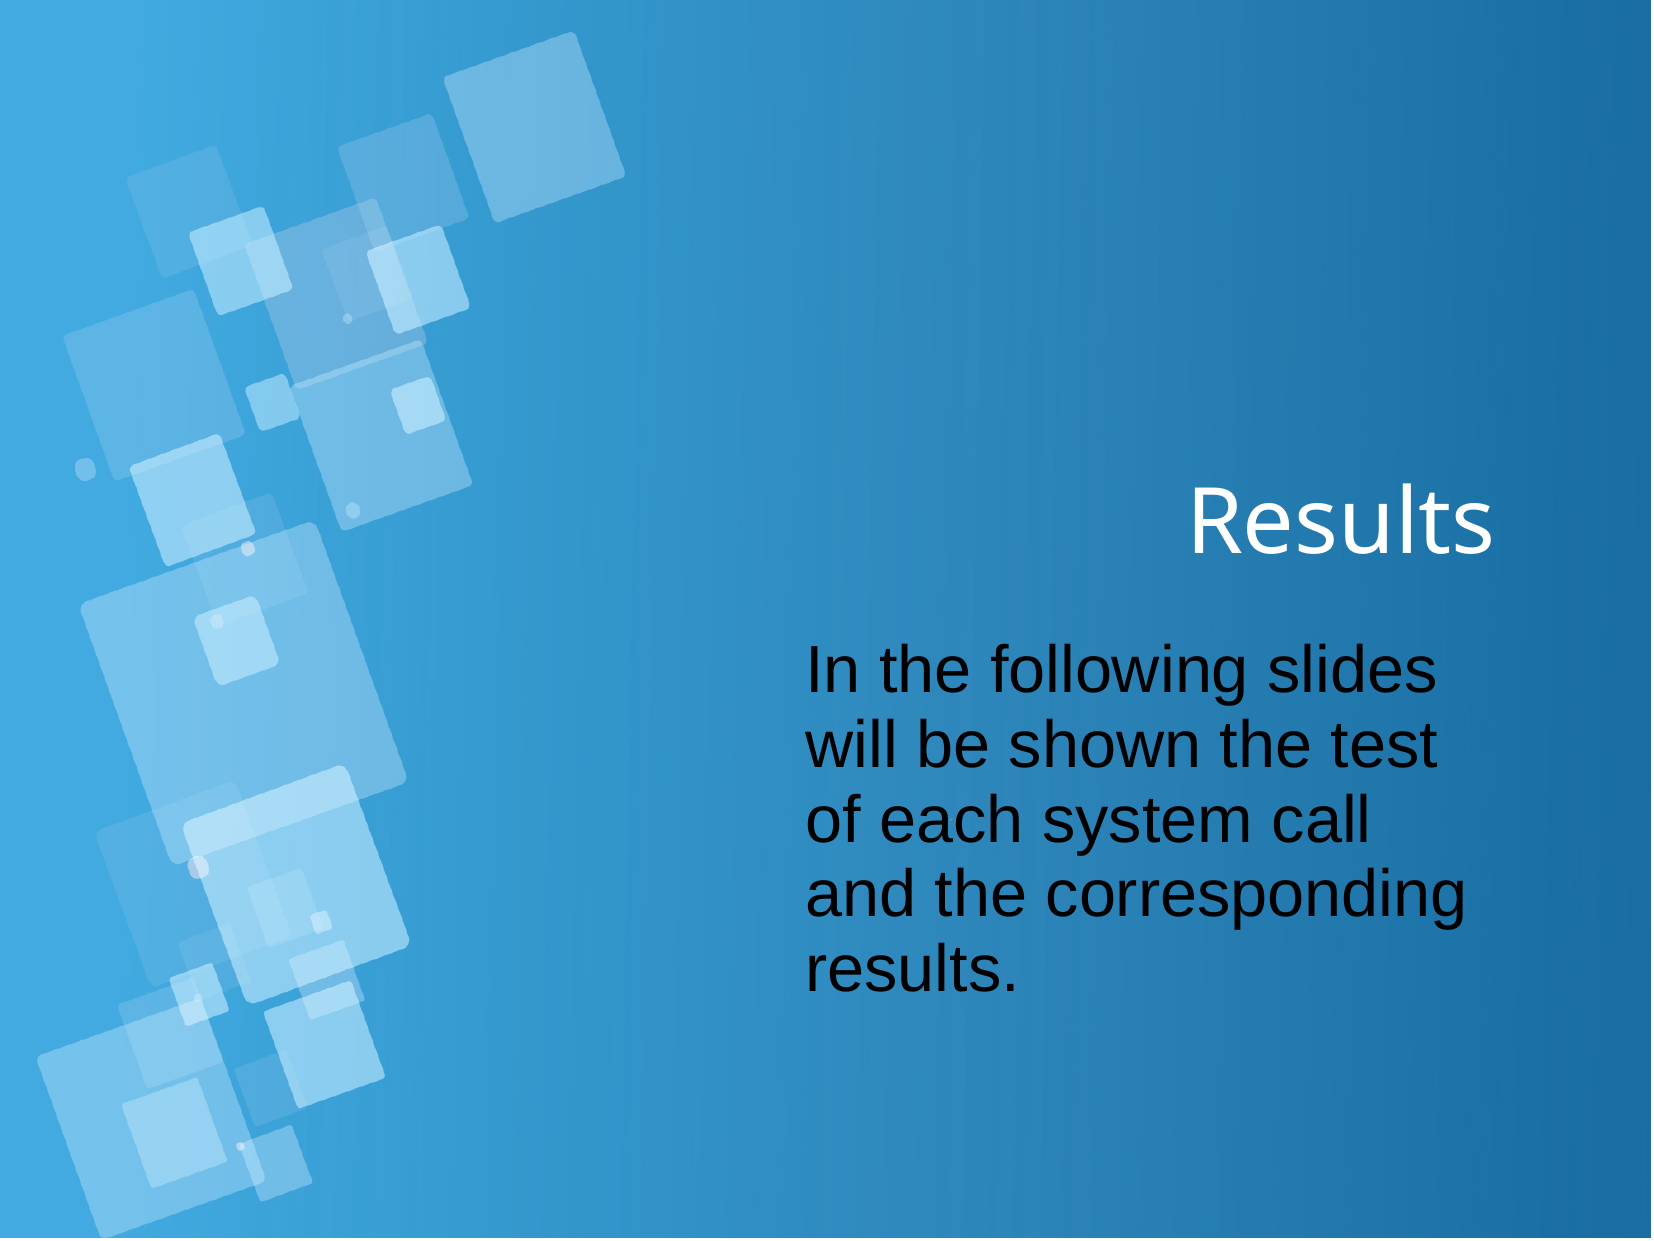

# Results
In the following slides will be shown the test of each system call and the corresponding results.